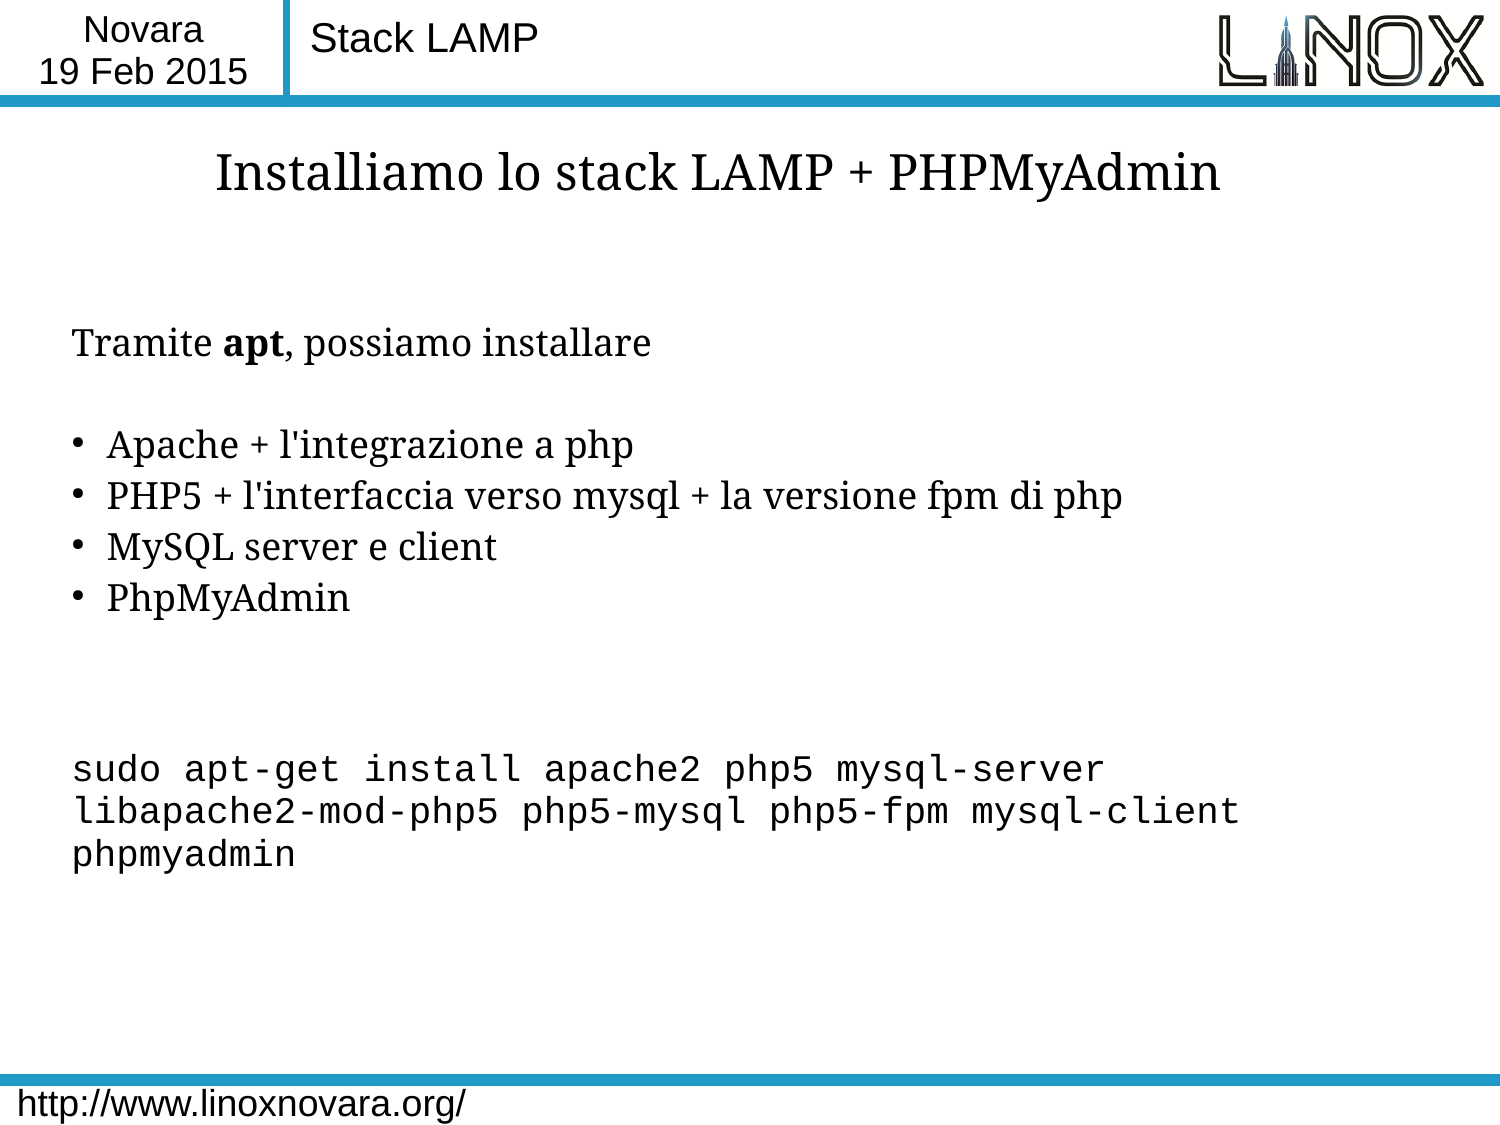

# Stack LAMP
Installiamo lo stack LAMP + PHPMyAdmin
Tramite apt, possiamo installare
Apache + l'integrazione a php
PHP5 + l'interfaccia verso mysql + la versione fpm di php
MySQL server e client
PhpMyAdmin
sudo apt-get install apache2 php5 mysql-server libapache2-mod-php5 php5-mysql php5-fpm mysql-client phpmyadmin